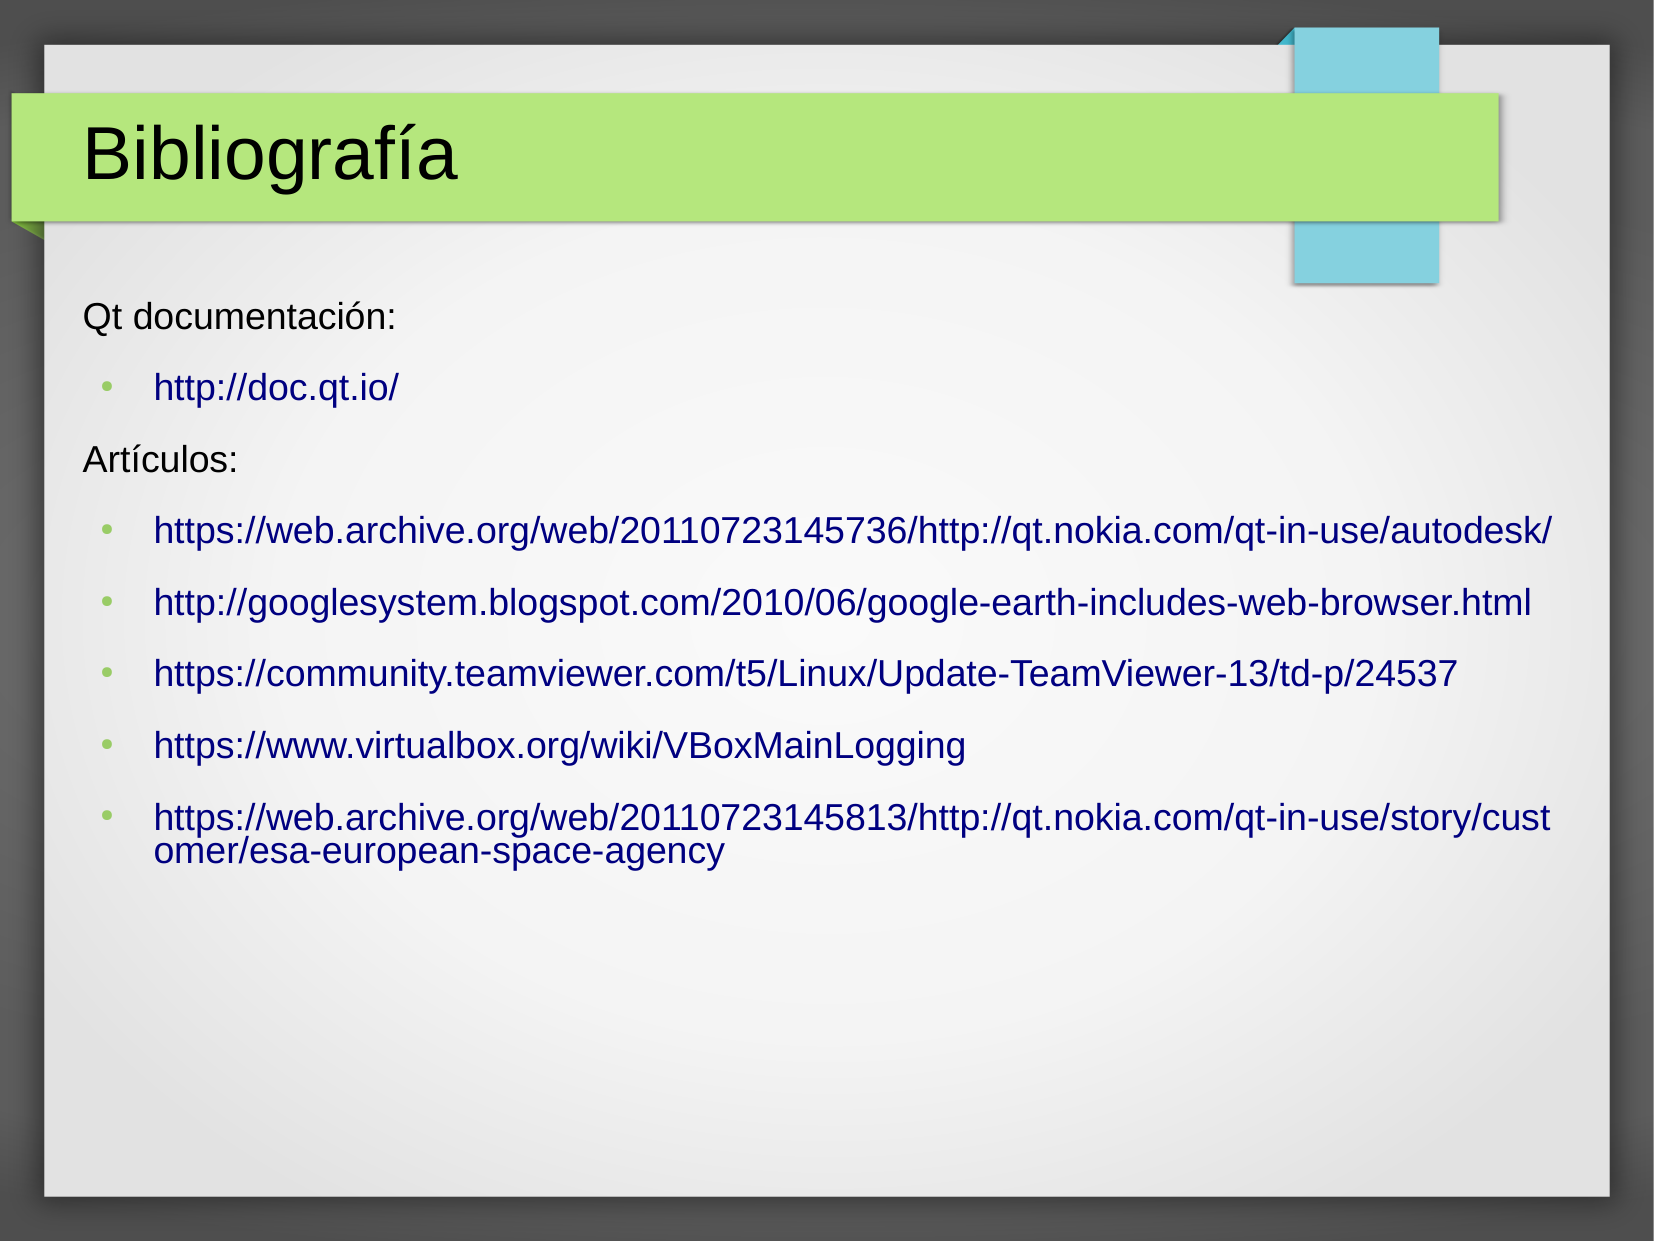

# Bibliografía
Qt documentación:
http://doc.qt.io/
Artículos:
https://web.archive.org/web/20110723145736/http://qt.nokia.com/qt-in-use/autodesk/
http://googlesystem.blogspot.com/2010/06/google-earth-includes-web-browser.html
https://community.teamviewer.com/t5/Linux/Update-TeamViewer-13/td-p/24537
https://www.virtualbox.org/wiki/VBoxMainLogging
https://web.archive.org/web/20110723145813/http://qt.nokia.com/qt-in-use/story/customer/esa-european-space-agency